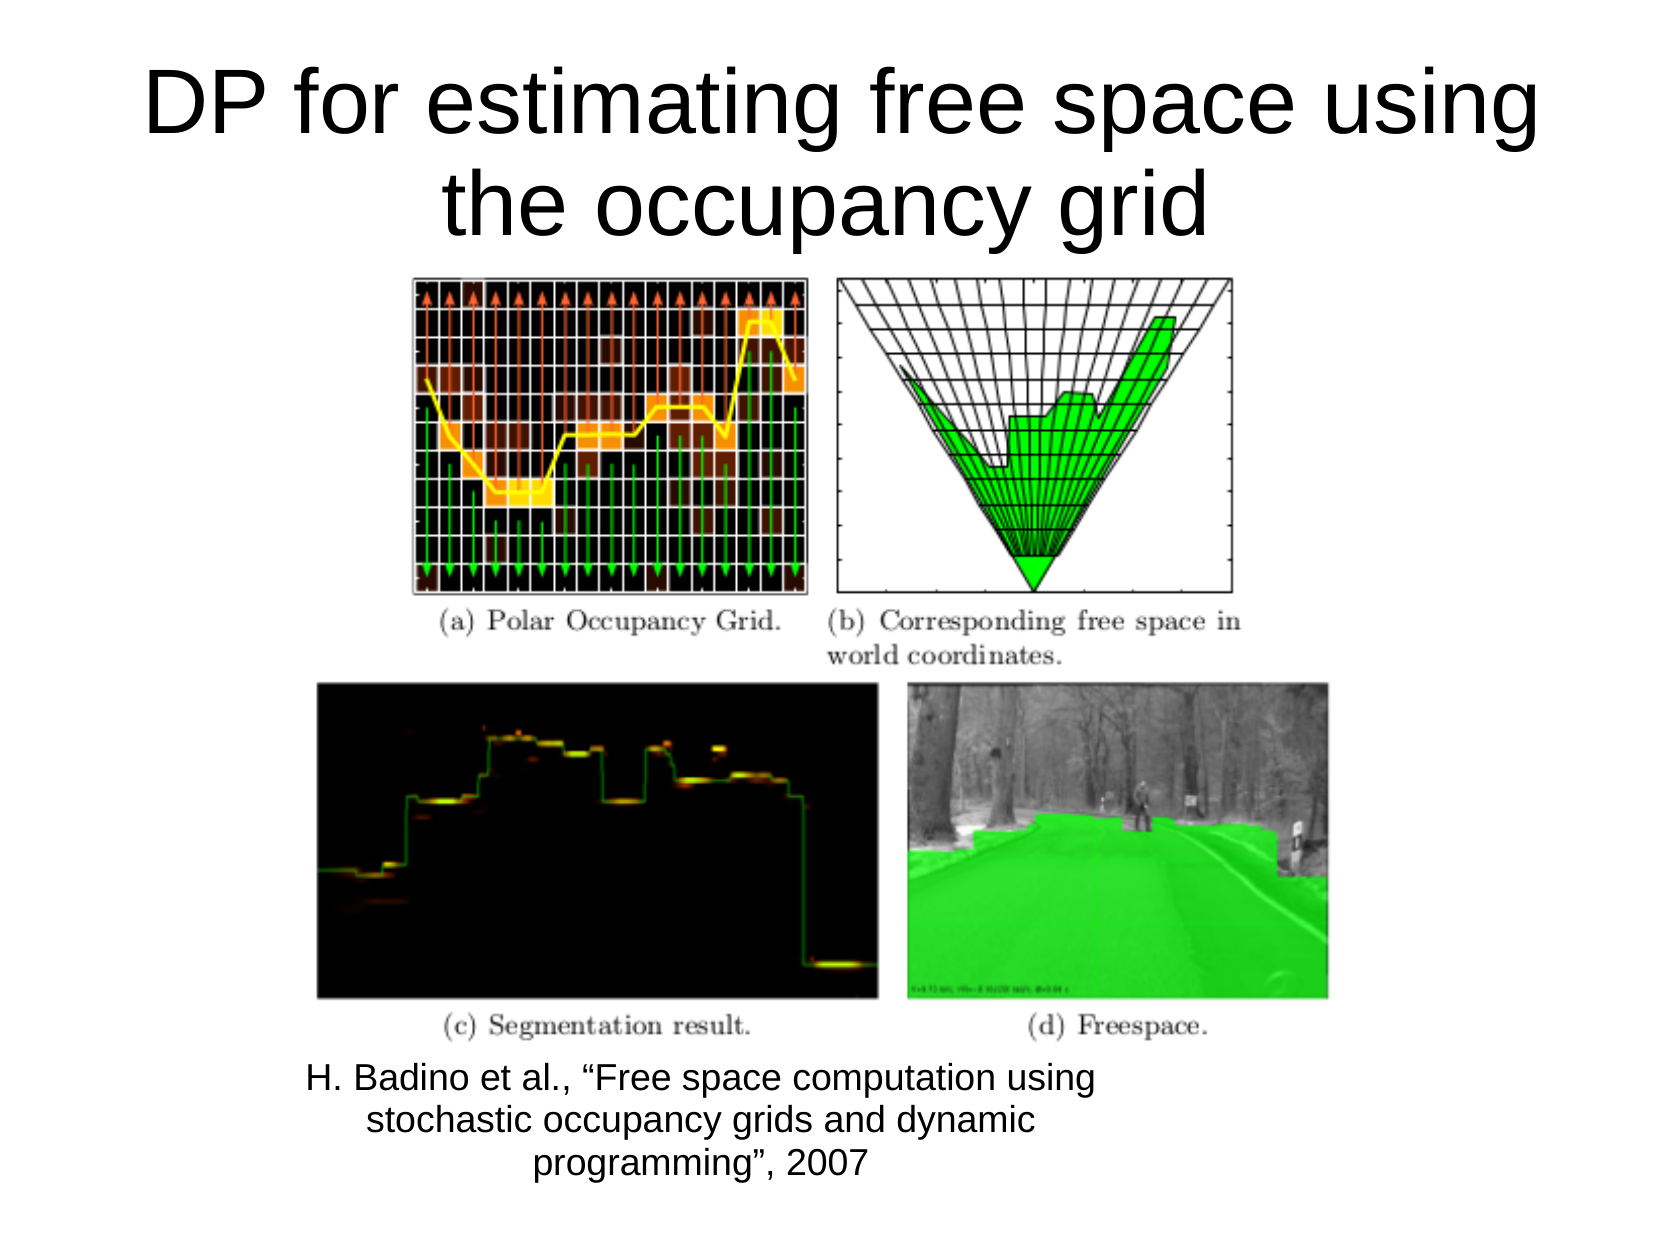

DP for estimating free space using the occupancy grid
H. Badino et al., “Free space computation using stochastic occupancy grids and dynamic programming”, 2007
#